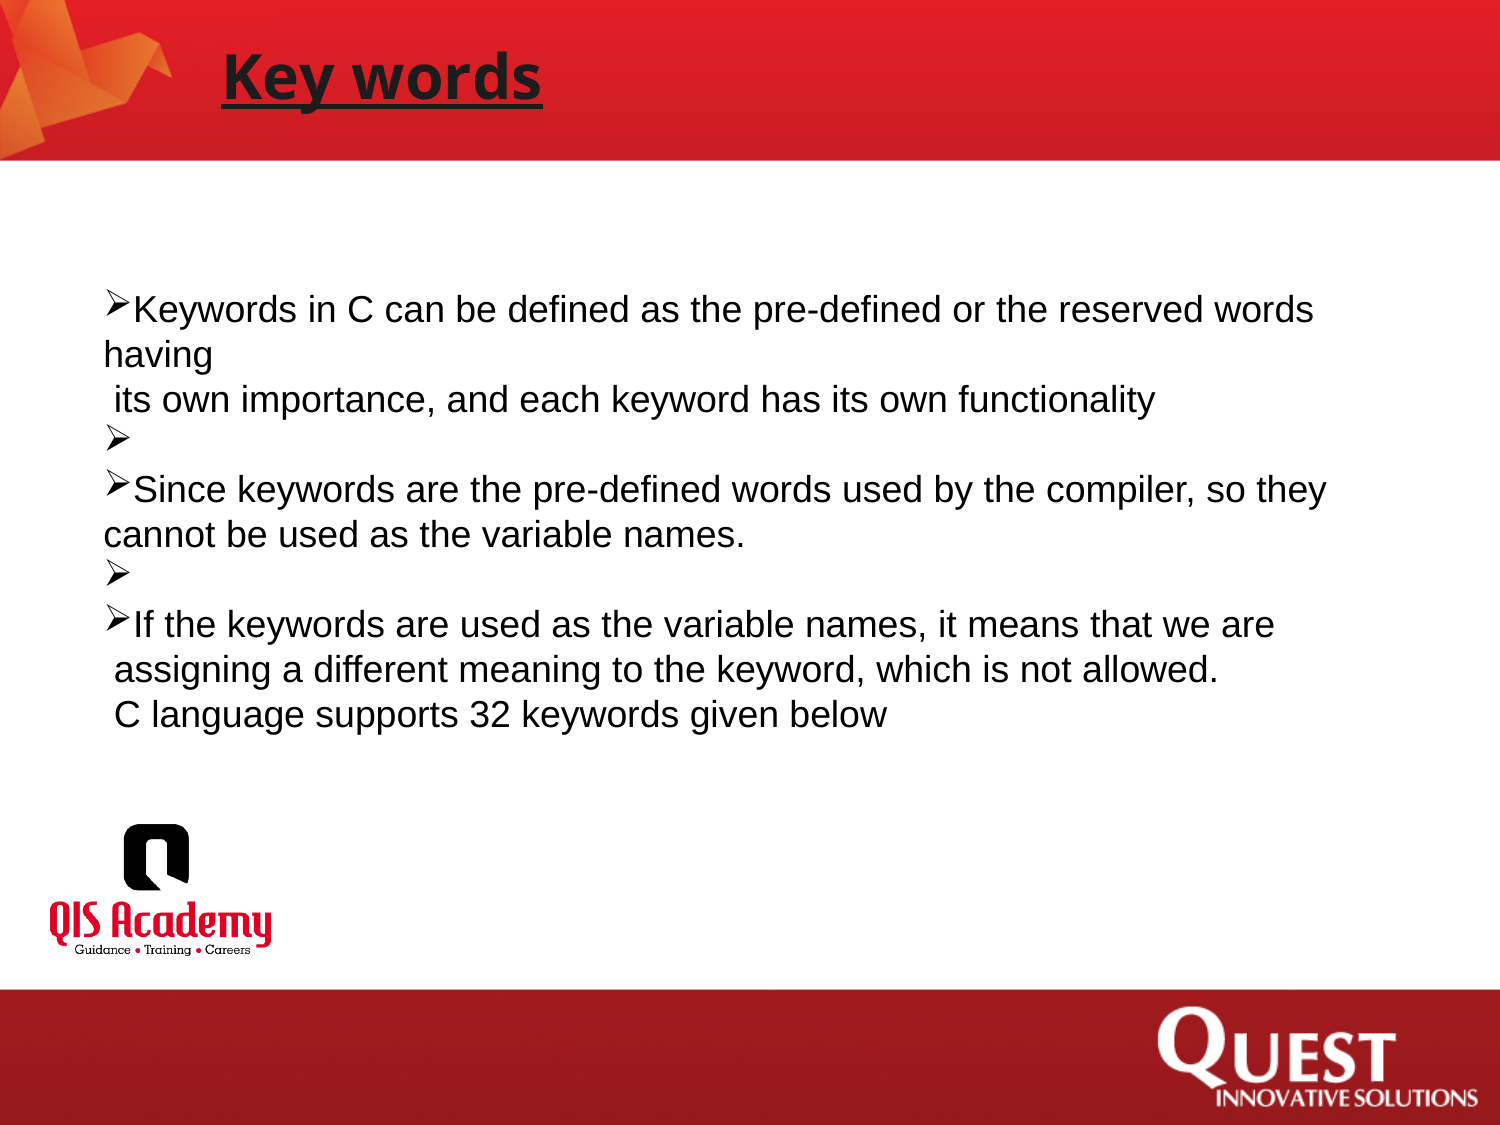

# Key words
Keywords in C can be defined as the pre-defined or the reserved words having
 its own importance, and each keyword has its own functionality
Since keywords are the pre-defined words used by the compiler, so they
cannot be used as the variable names.
If the keywords are used as the variable names, it means that we are
 assigning a different meaning to the keyword, which is not allowed.
 C language supports 32 keywords given below